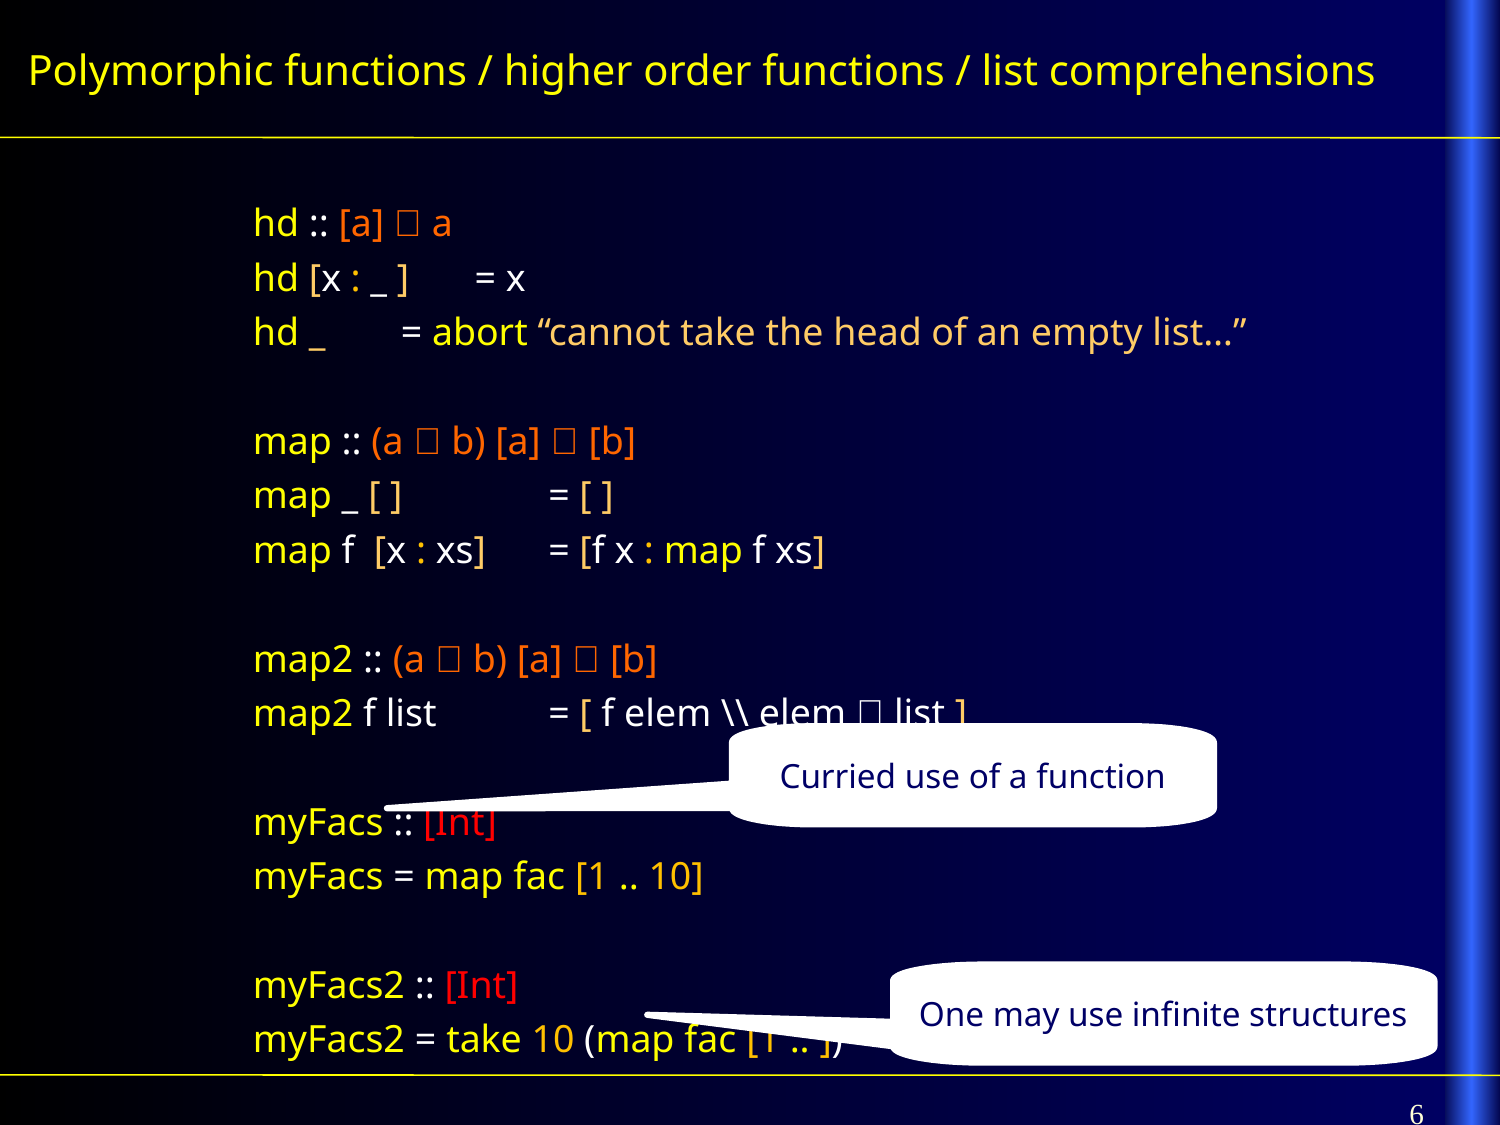

Polymorphic functions / higher order functions / list comprehensions
hd :: [a]  a
hd [x : _ ] 	= x
hd _		= abort “cannot take the head of an empty list…”
map :: (a  b) [a]  [b]
map _ [ ]		= [ ]
map f [x : xs]	= [f x : map f xs]
map2 :: (a  b) [a]  [b]
map2 f list		= [ f elem \\ elem  list ]
myFacs :: [Int]
myFacs = map fac [1 .. 10]
myFacs2 :: [Int]
myFacs2 = take 10 (map fac [1 .. ])
Curried use of a function
One may use infinite structures